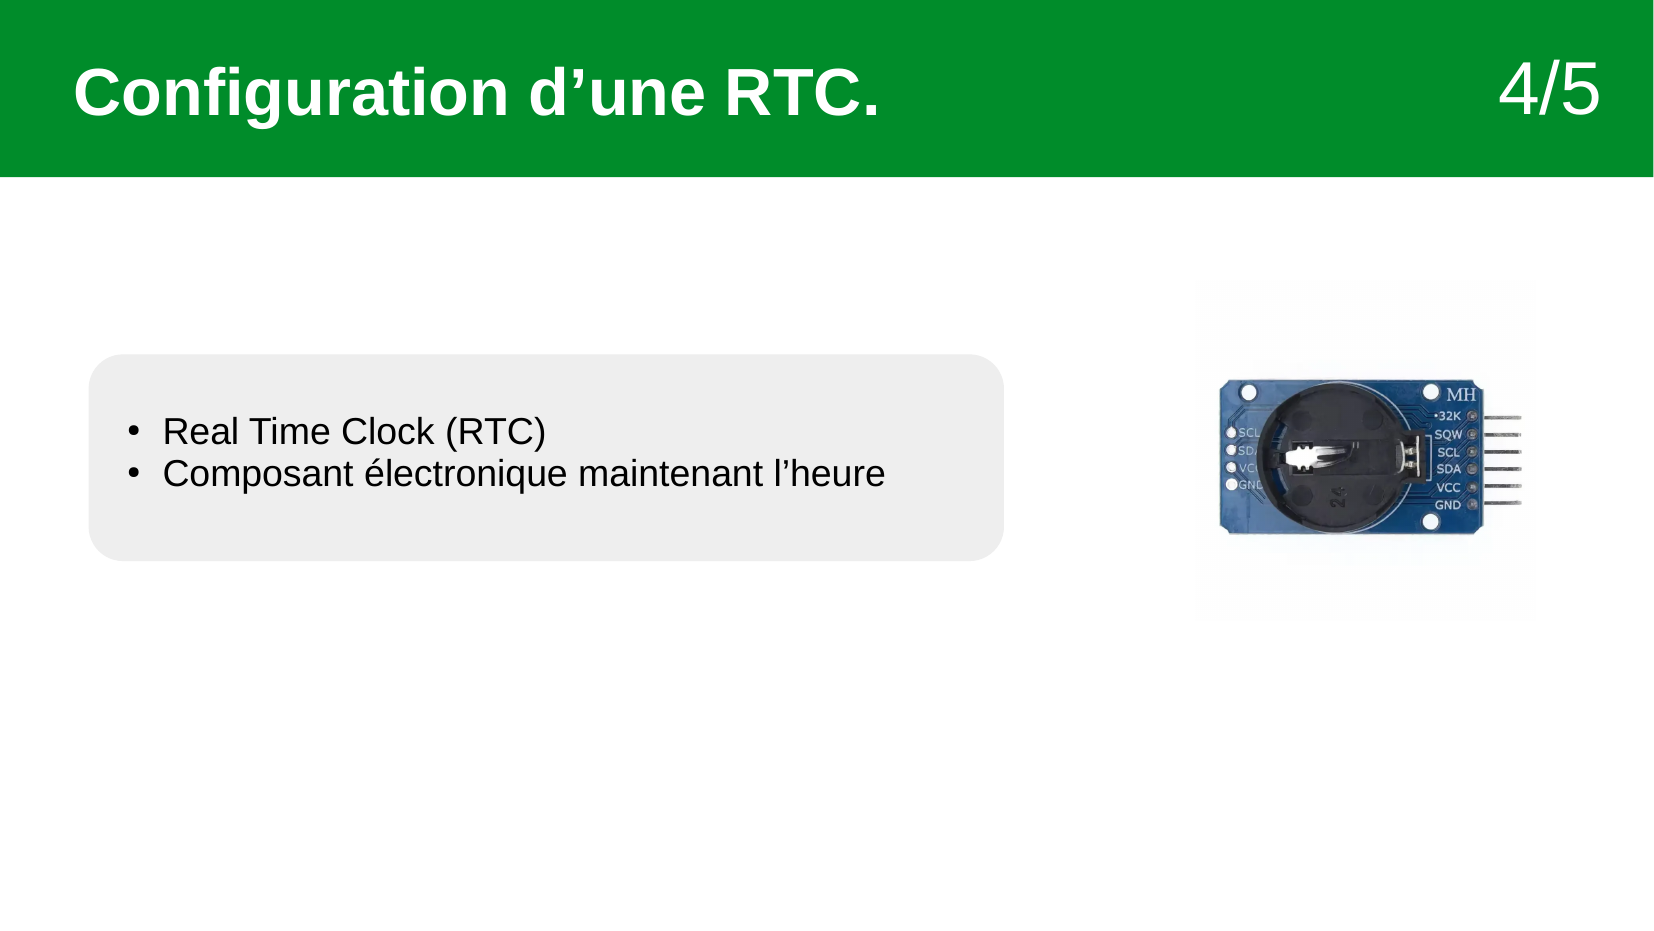

4/5
Configuration d’une RTC.
Real Time Clock (RTC)
Composant électronique maintenant l’heure